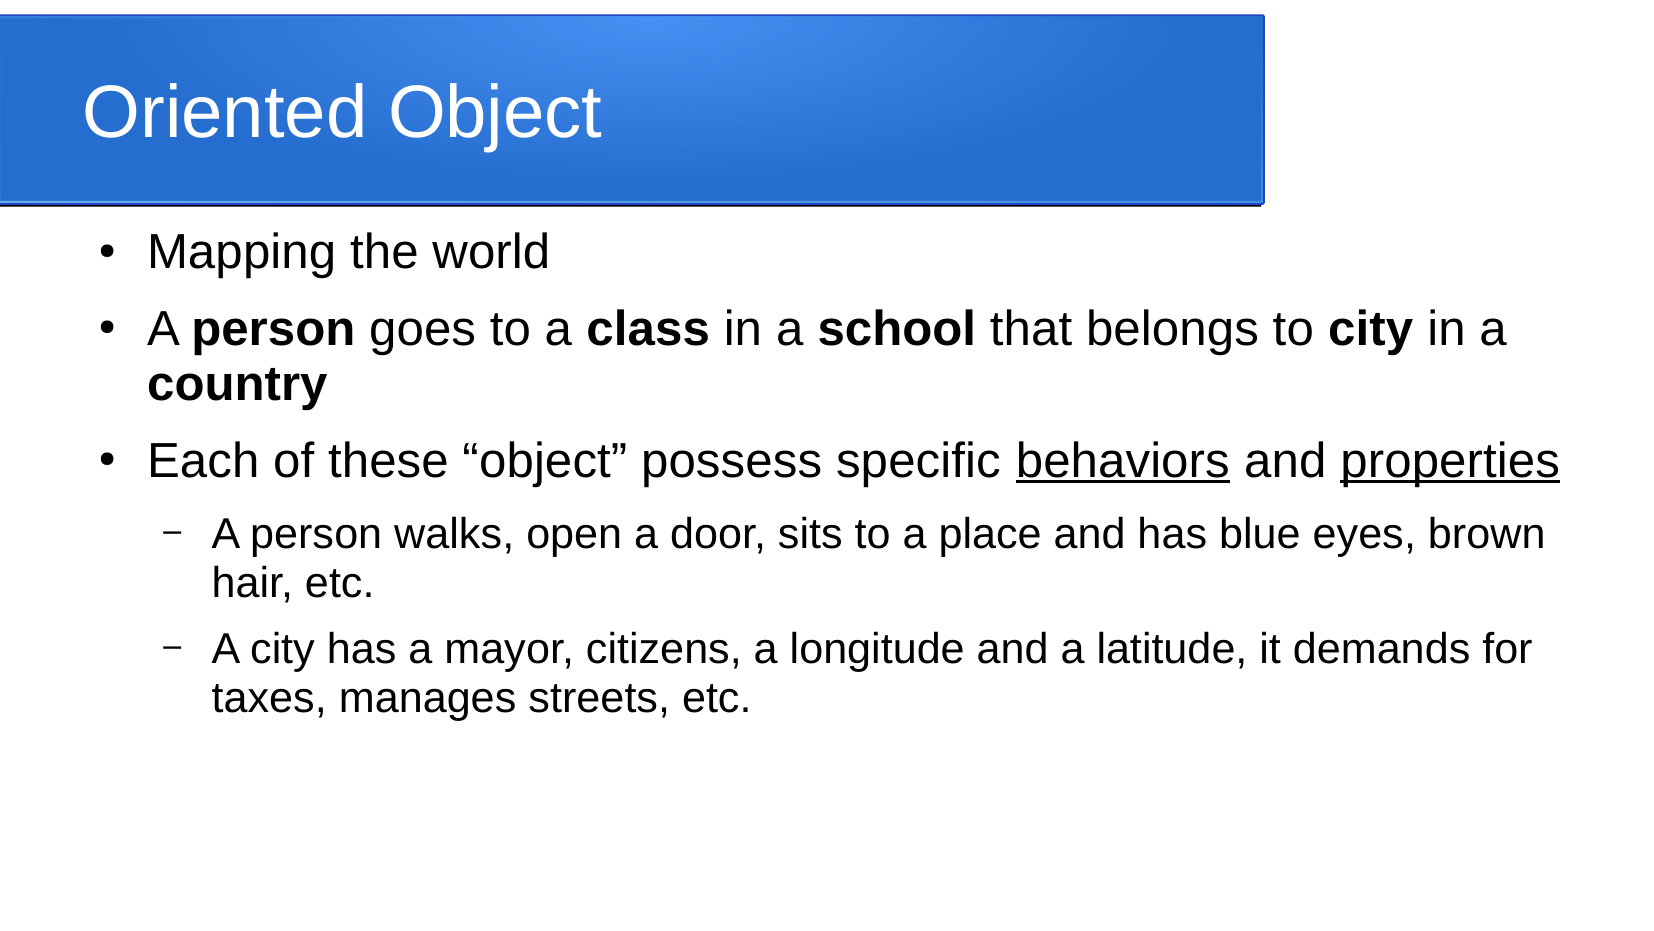

# Oriented Object
Mapping the world
A person goes to a class in a school that belongs to city in a country
Each of these “object” possess specific behaviors and properties
A person walks, open a door, sits to a place and has blue eyes, brown hair, etc.
A city has a mayor, citizens, a longitude and a latitude, it demands for taxes, manages streets, etc.